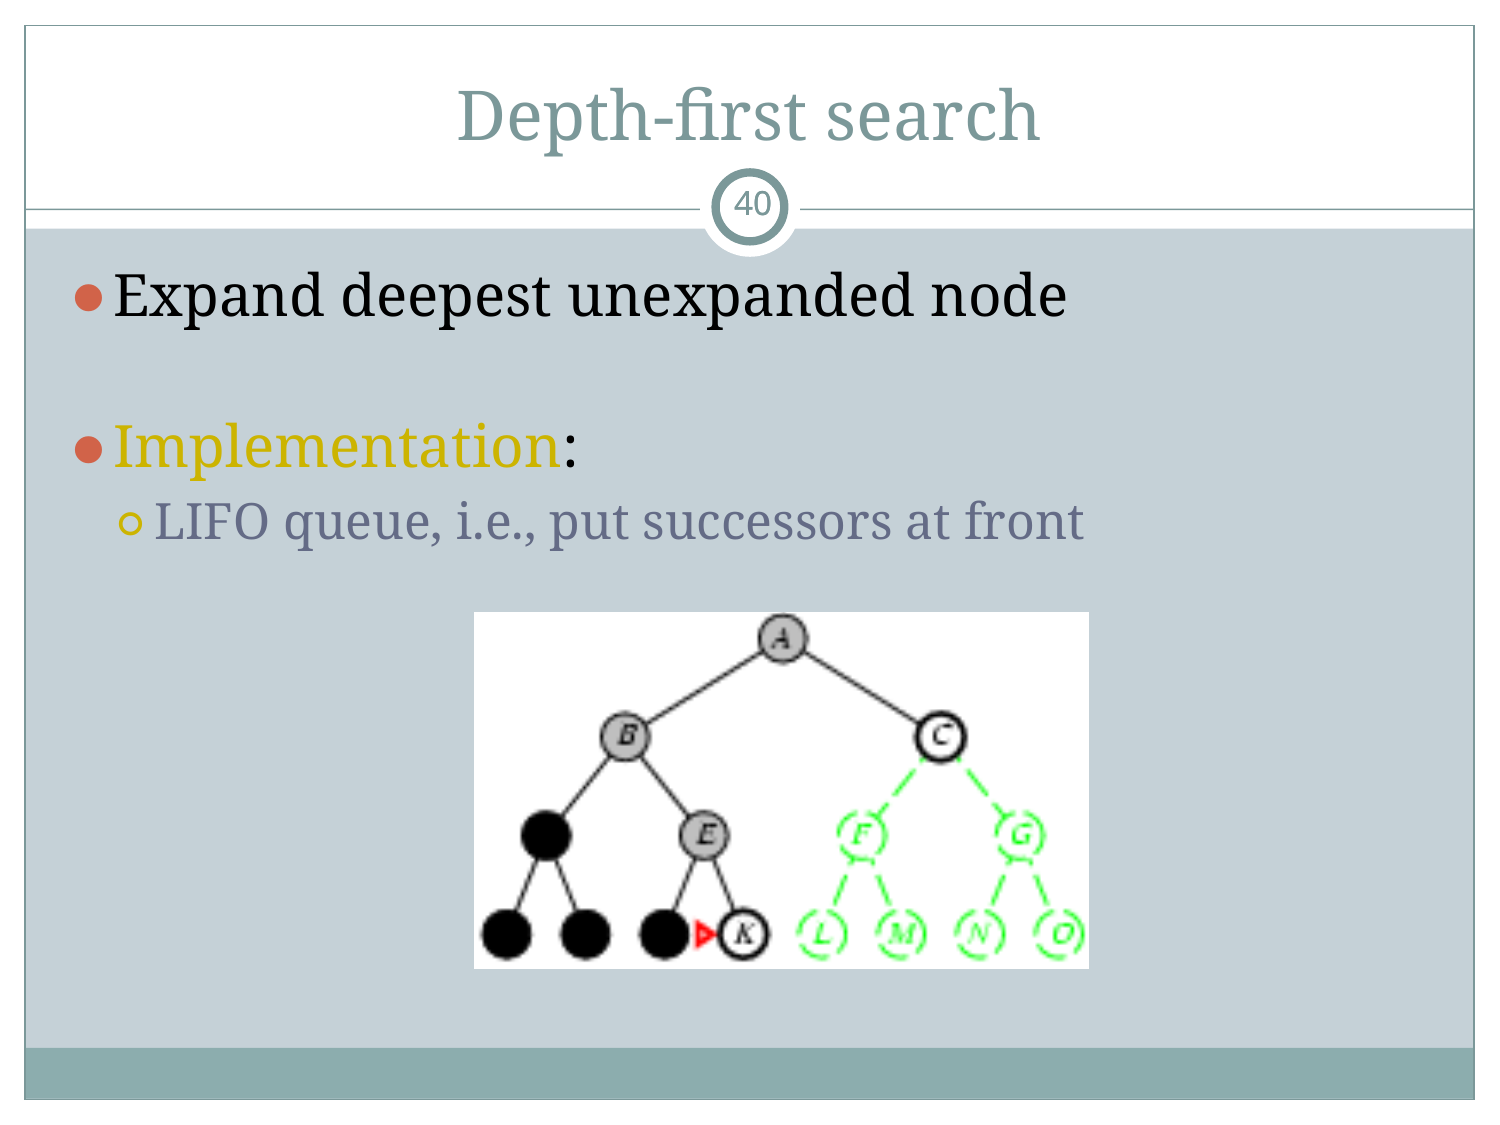

# Depth-first search
Expand deepest unexpanded node
Implementation:
LIFO queue, i.e., put successors at front